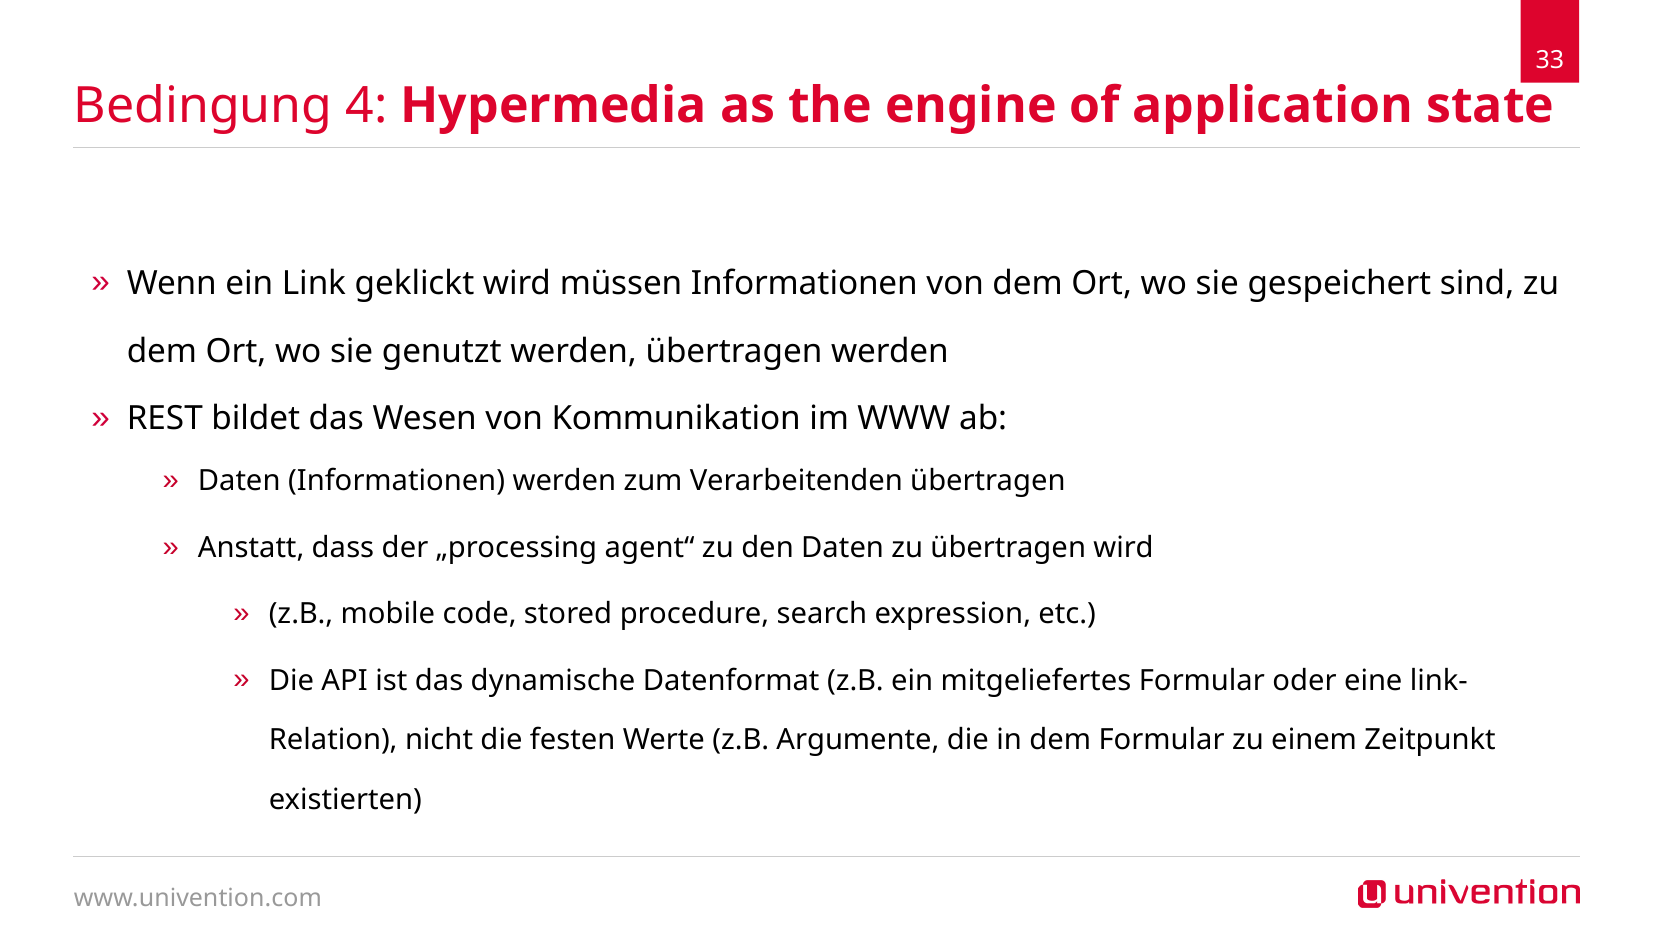

# Bedingung 4: Hypermedia as the engine of application state
Wenn ein Link geklickt wird müssen Informationen von dem Ort, wo sie gespeichert sind, zu dem Ort, wo sie genutzt werden, übertragen werden
REST bildet das Wesen von Kommunikation im WWW ab:
Daten (Informationen) werden zum Verarbeitenden übertragen
Anstatt, dass der „processing agent“ zu den Daten zu übertragen wird
(z.B., mobile code, stored procedure, search expression, etc.)
Die API ist das dynamische Datenformat (z.B. ein mitgeliefertes Formular oder eine link-Relation), nicht die festen Werte (z.B. Argumente, die in dem Formular zu einem Zeitpunkt existierten)